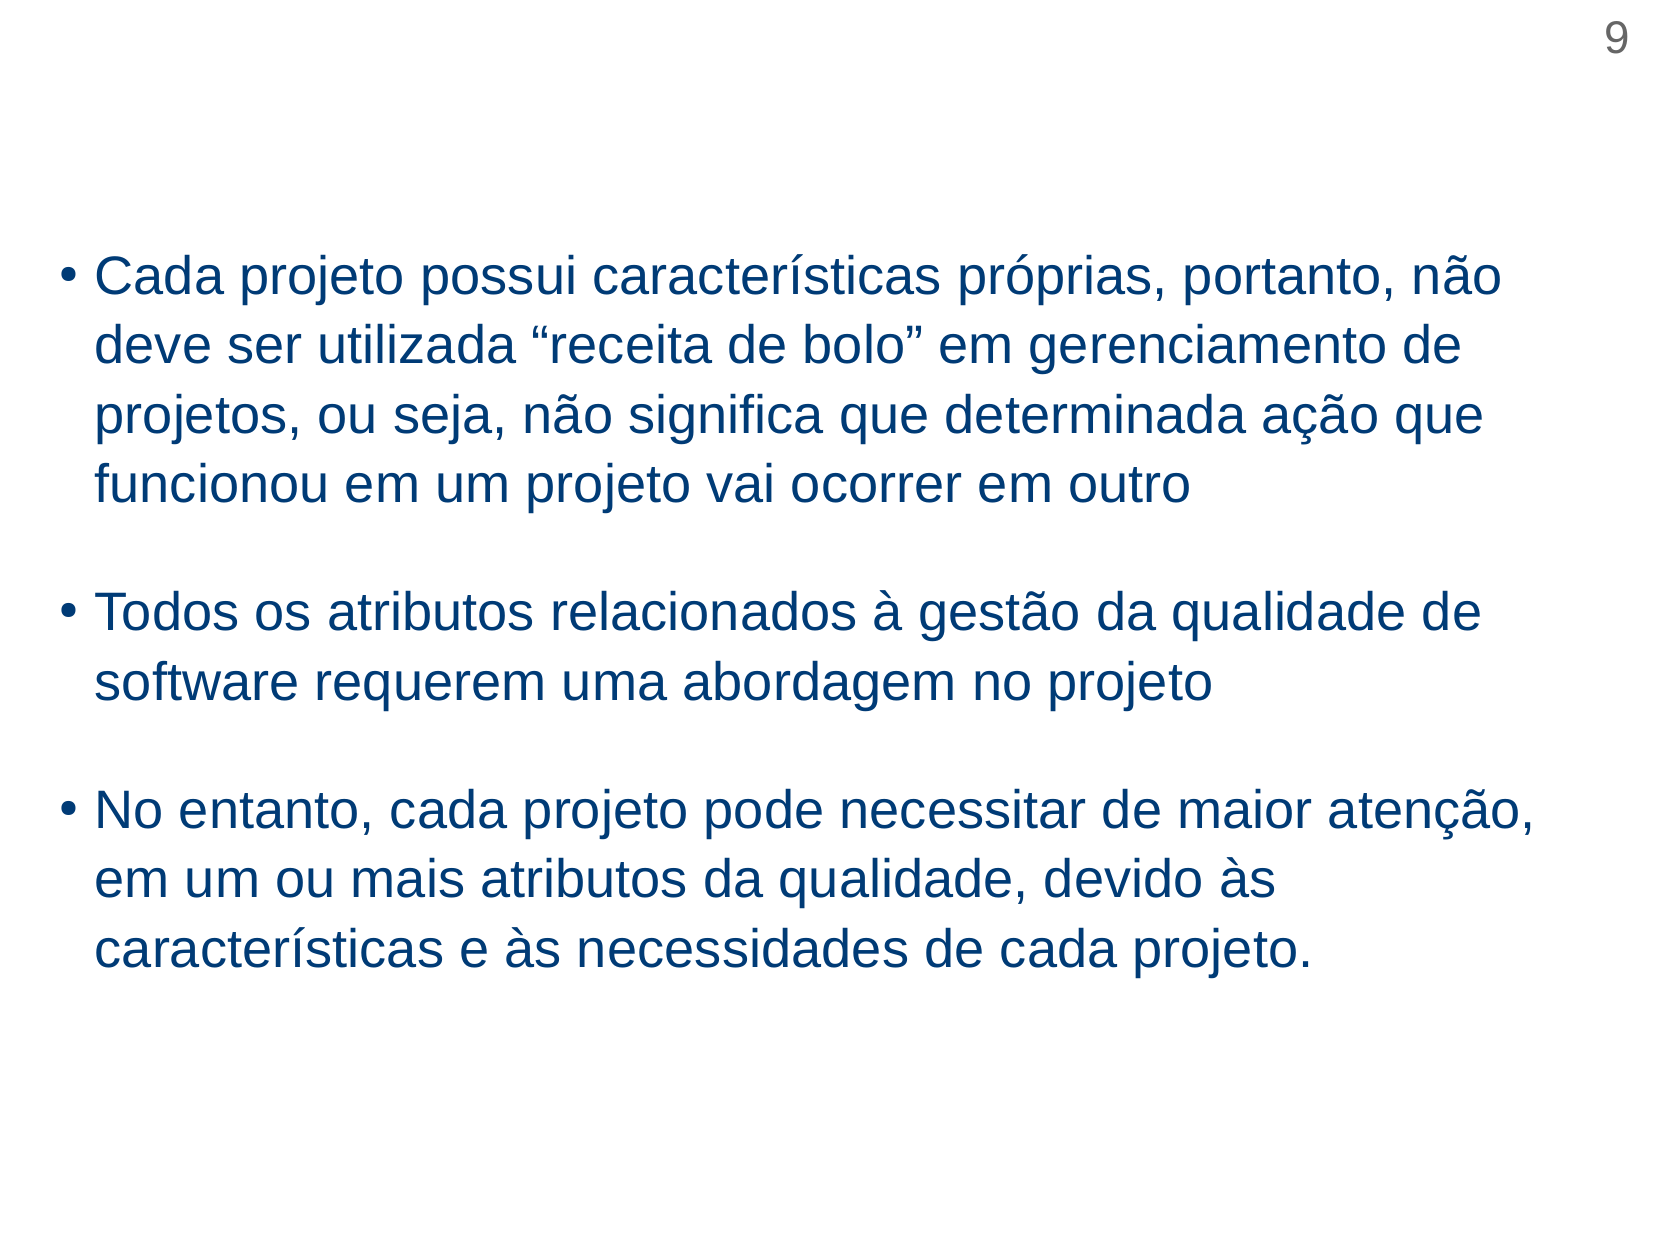

9
#
Cada projeto possui características próprias, portanto, não deve ser utilizada “receita de bolo” em gerenciamento de projetos, ou seja, não significa que determinada ação que funcionou em um projeto vai ocorrer em outro
Todos os atributos relacionados à gestão da qualidade de software requerem uma abordagem no projeto
No entanto, cada projeto pode necessitar de maior atenção, em um ou mais atributos da qualidade, devido às características e às necessidades de cada projeto.